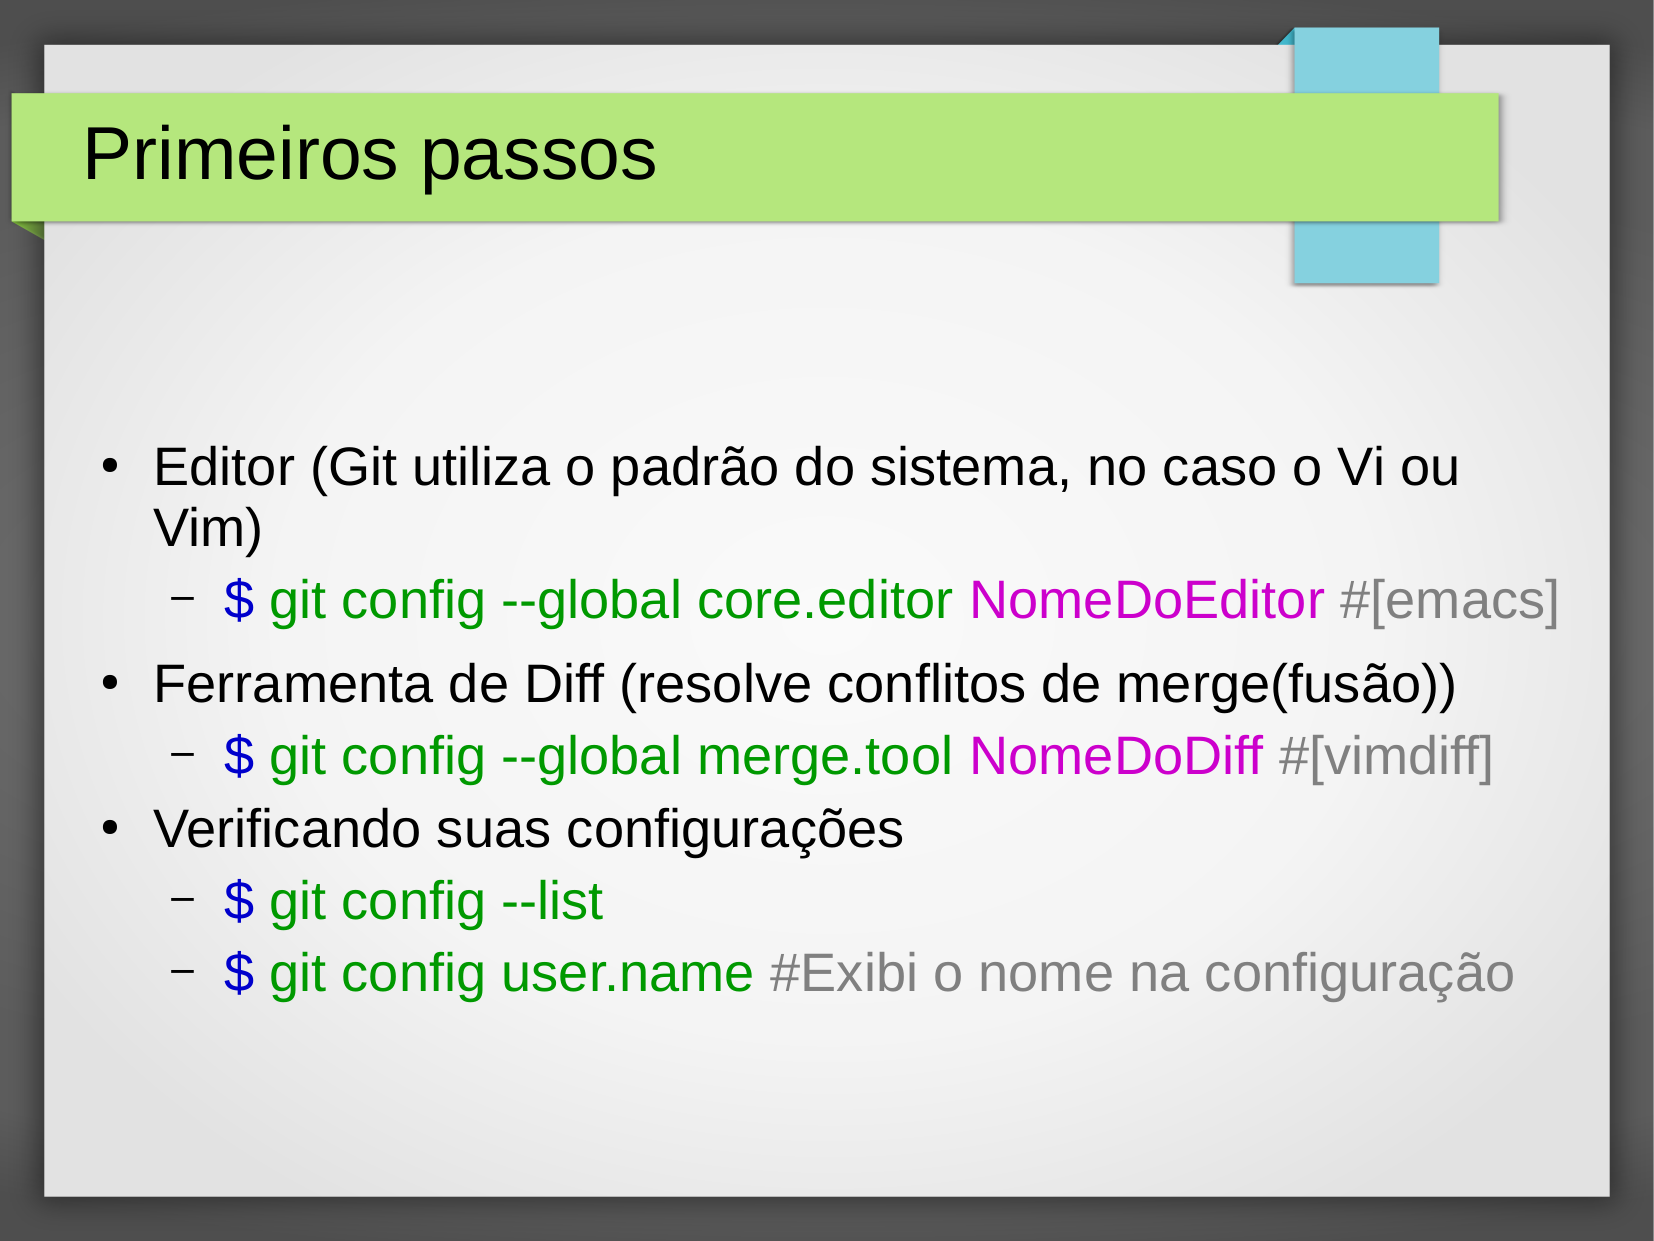

# Primeiros passos
Editor (Git utiliza o padrão do sistema, no caso o Vi ou Vim)
$ git config --global core.editor NomeDoEditor #[emacs]
Ferramenta de Diff (resolve conflitos de merge(fusão))
$ git config --global merge.tool NomeDoDiff #[vimdiff]
Verificando suas configurações
$ git config --list
$ git config user.name #Exibi o nome na configuração